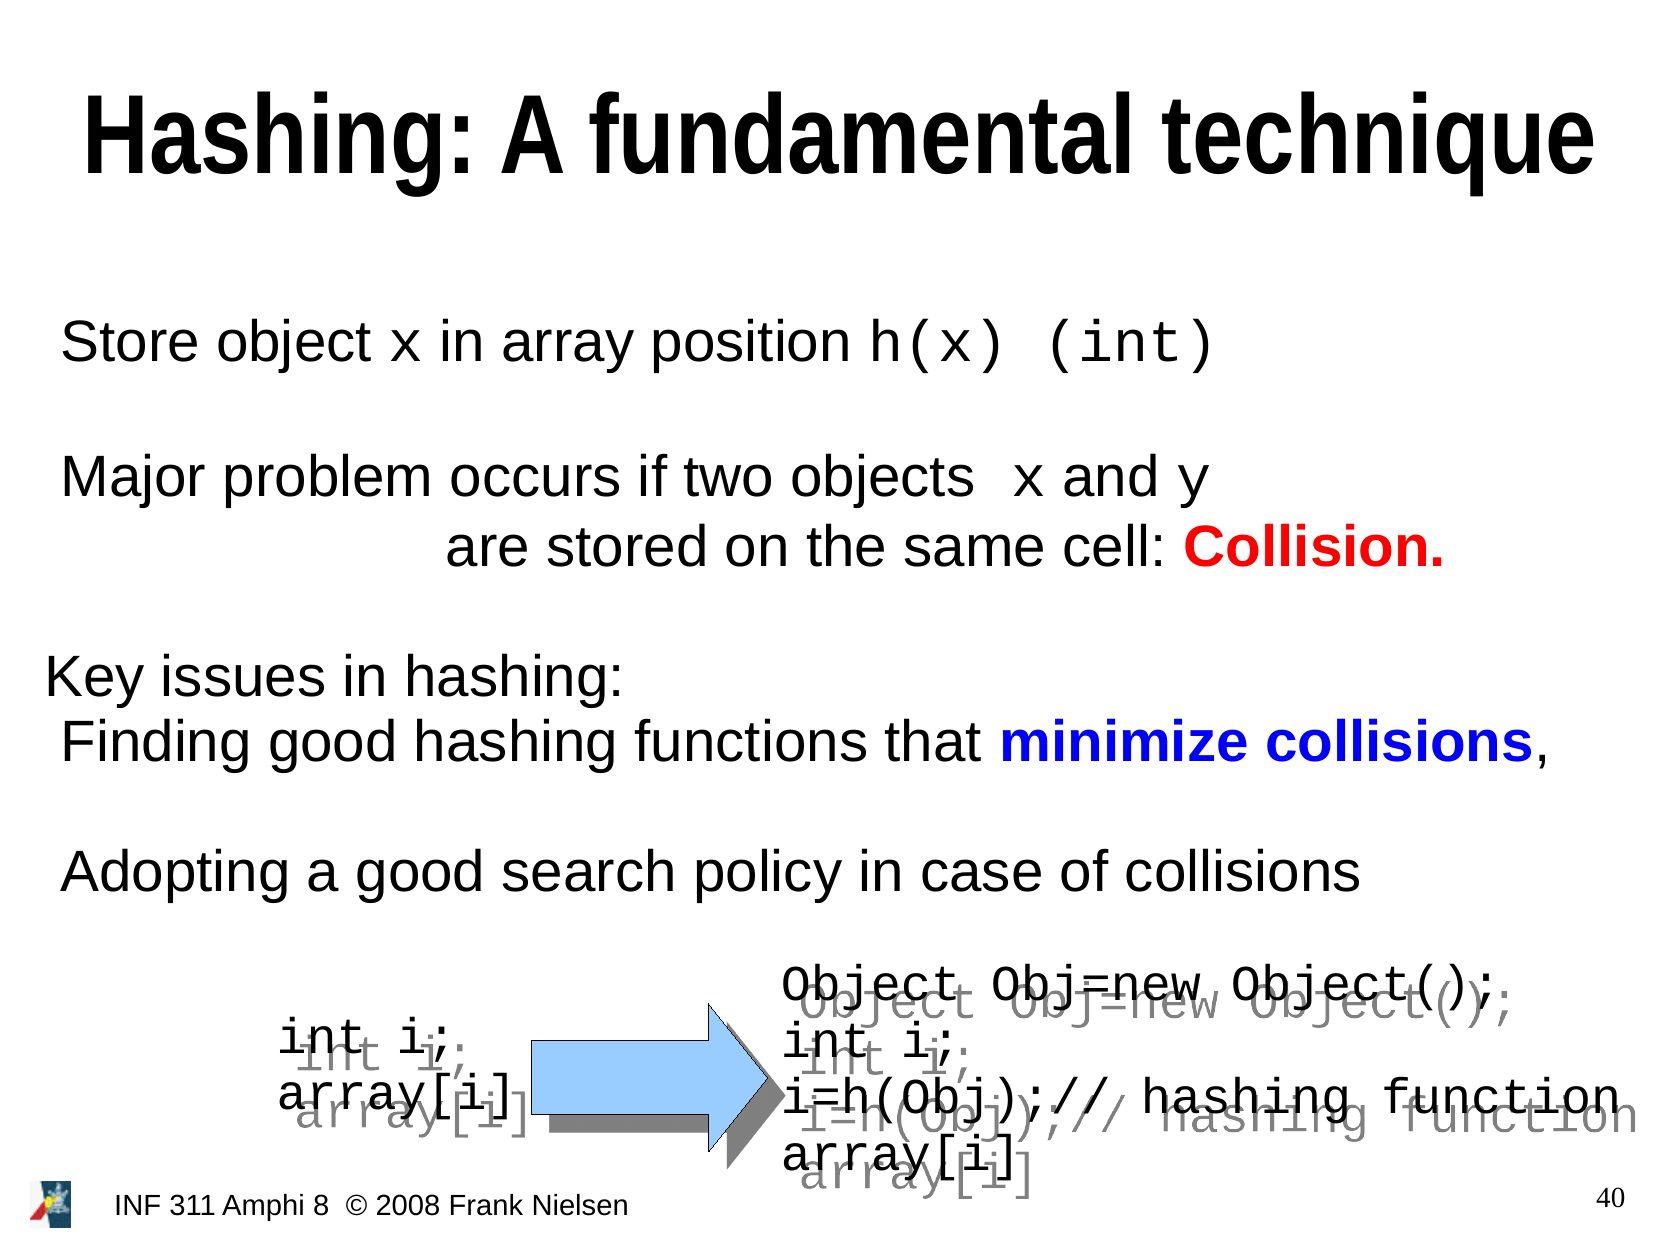

Hashing: A fundamental technique
 Store object x in array position h(x) (int)
 Major problem occurs if two objects x and y
				are stored on the same cell:	Collision.
Key issues in hashing:
 Finding good hashing functions that minimize collisions,
 Adopting a good search policy in case of collisions
Object Obj=new Object();
int i;
i=h(Obj);// hashing function
array[i]
int i;
array[i]